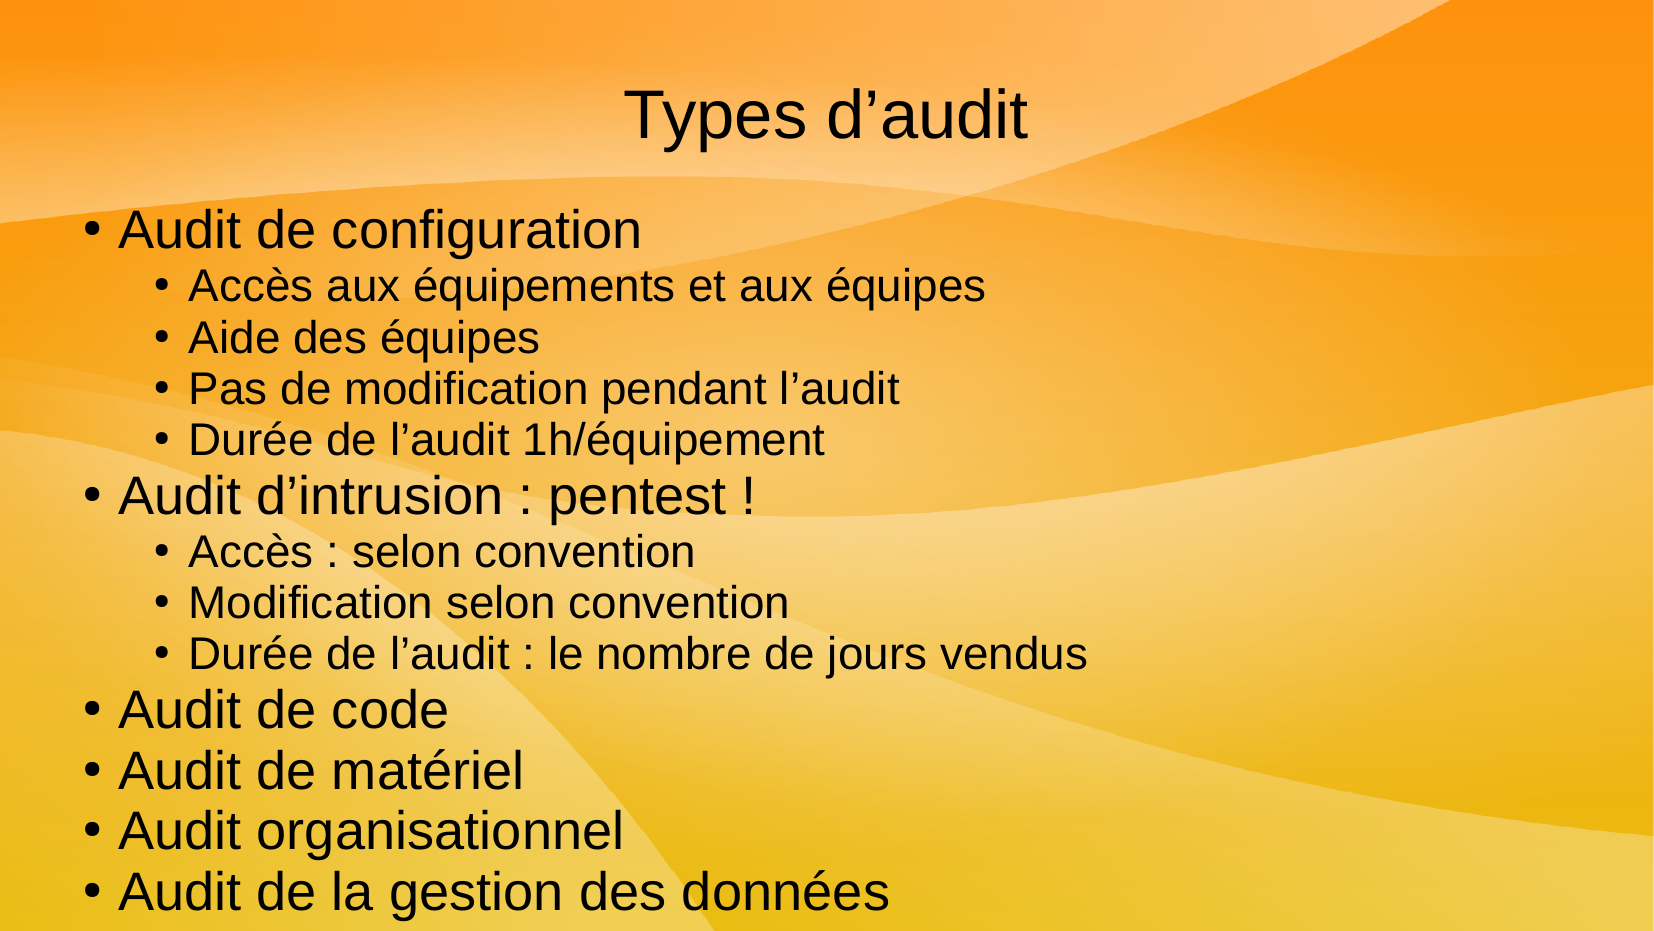

# Types d’audit
Audit de configuration
Accès aux équipements et aux équipes
Aide des équipes
Pas de modification pendant l’audit
Durée de l’audit 1h/équipement
Audit d’intrusion : pentest !
Accès : selon convention
Modification selon convention
Durée de l’audit : le nombre de jours vendus
Audit de code
Audit de matériel
Audit organisationnel
Audit de la gestion des données